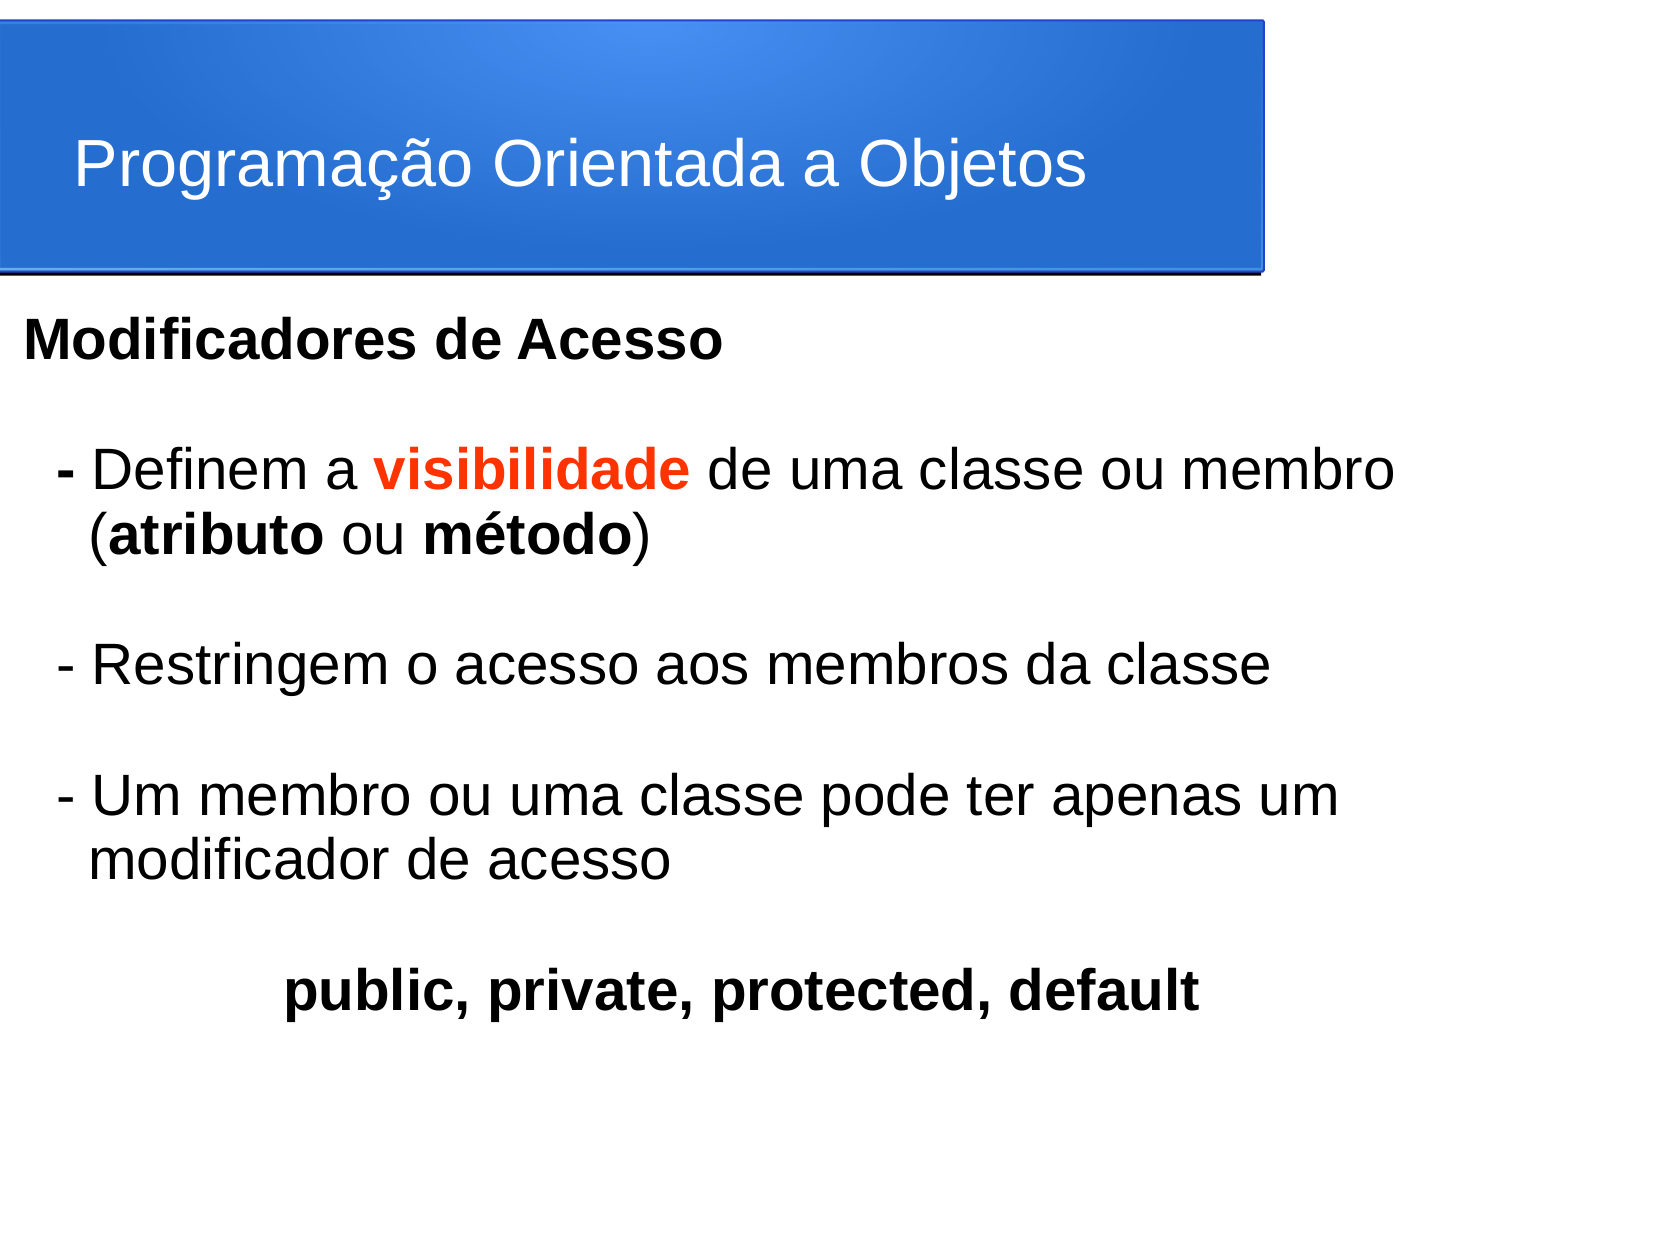

Programação Orientada a Objetos
# Modificadores de Acesso
 - Definem a visibilidade de uma classe ou membro
 (atributo ou método)
 - Restringem o acesso aos membros da classe
 - Um membro ou uma classe pode ter apenas um modificador de acesso
 public, private, protected, default